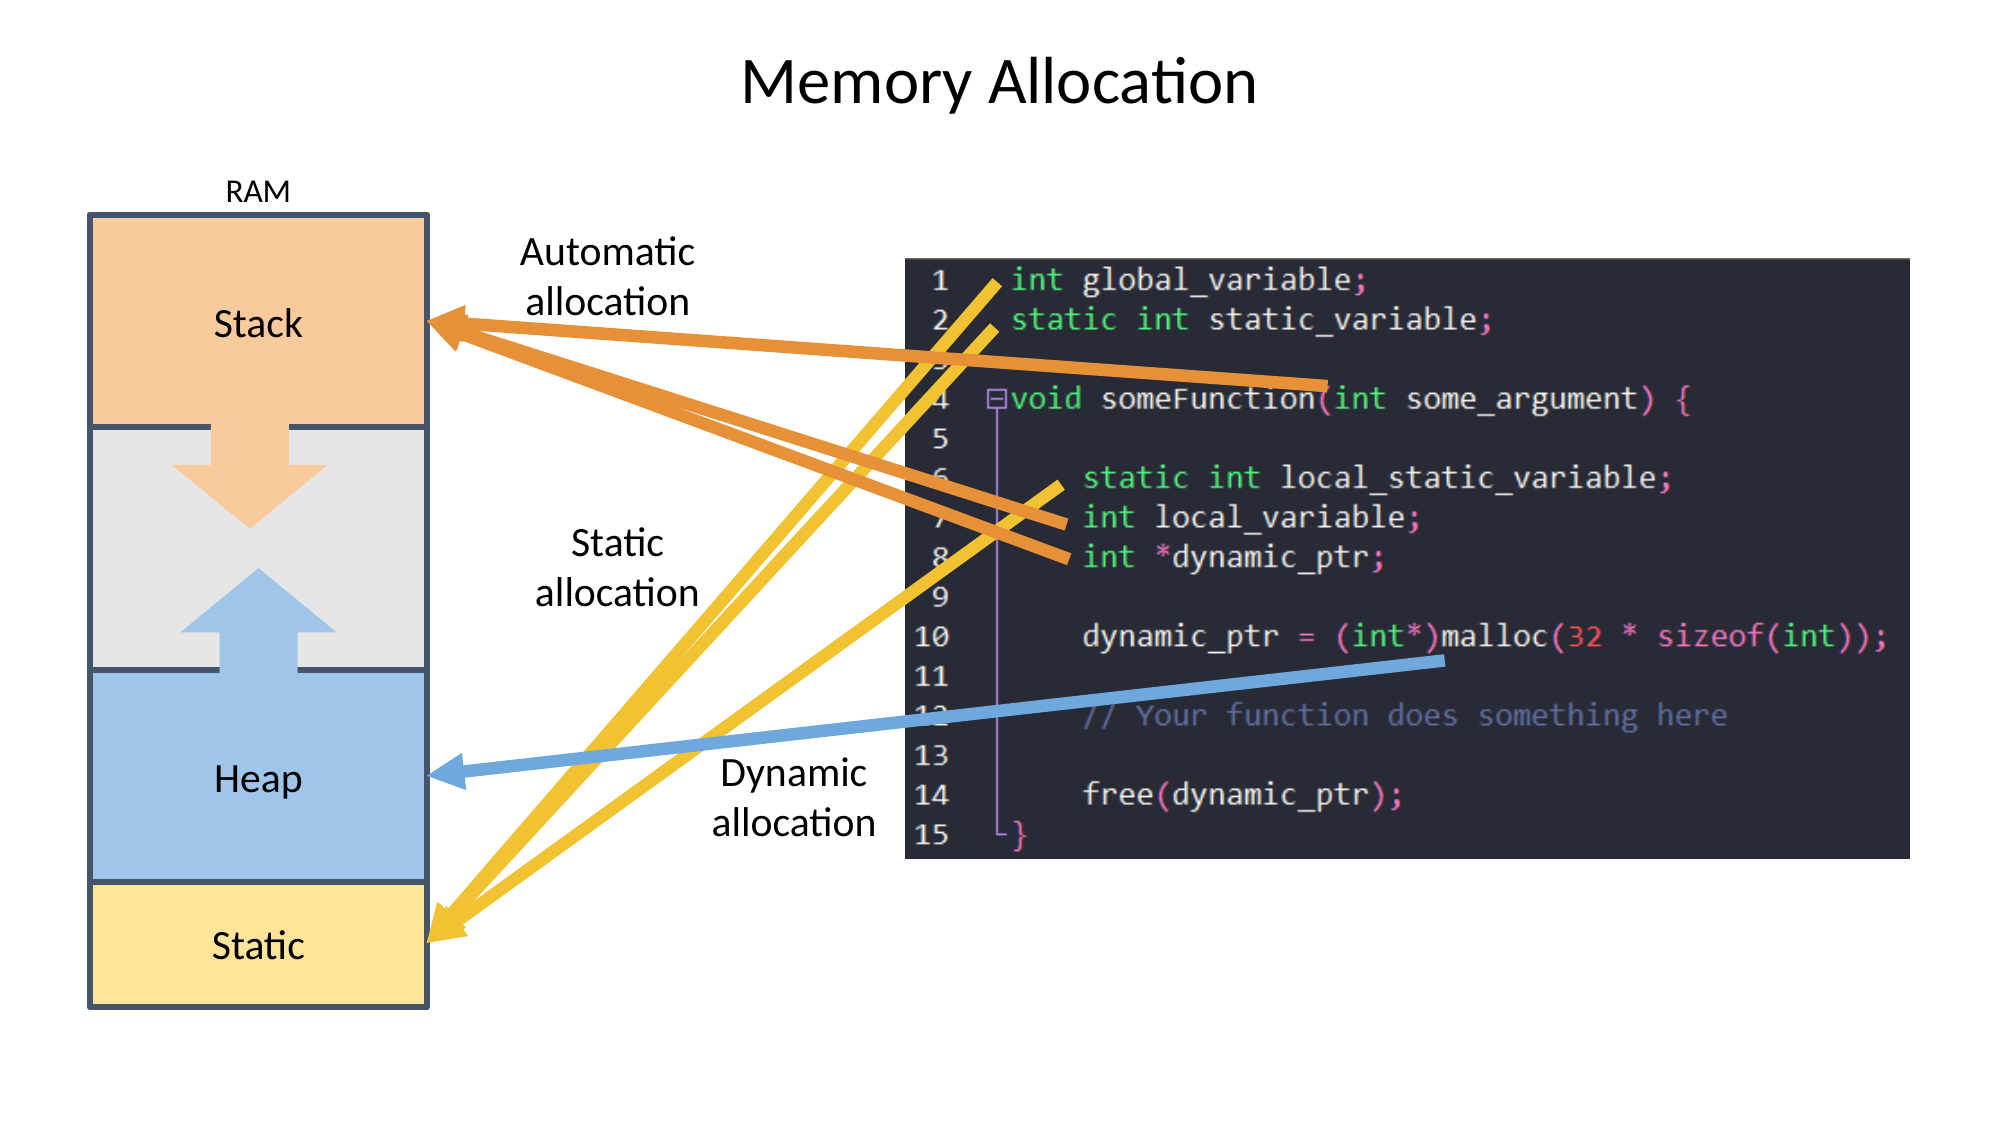

Memory Allocation
RAM
Automatic allocation
Stack
Static allocation
Heap
Dynamic allocation
Static